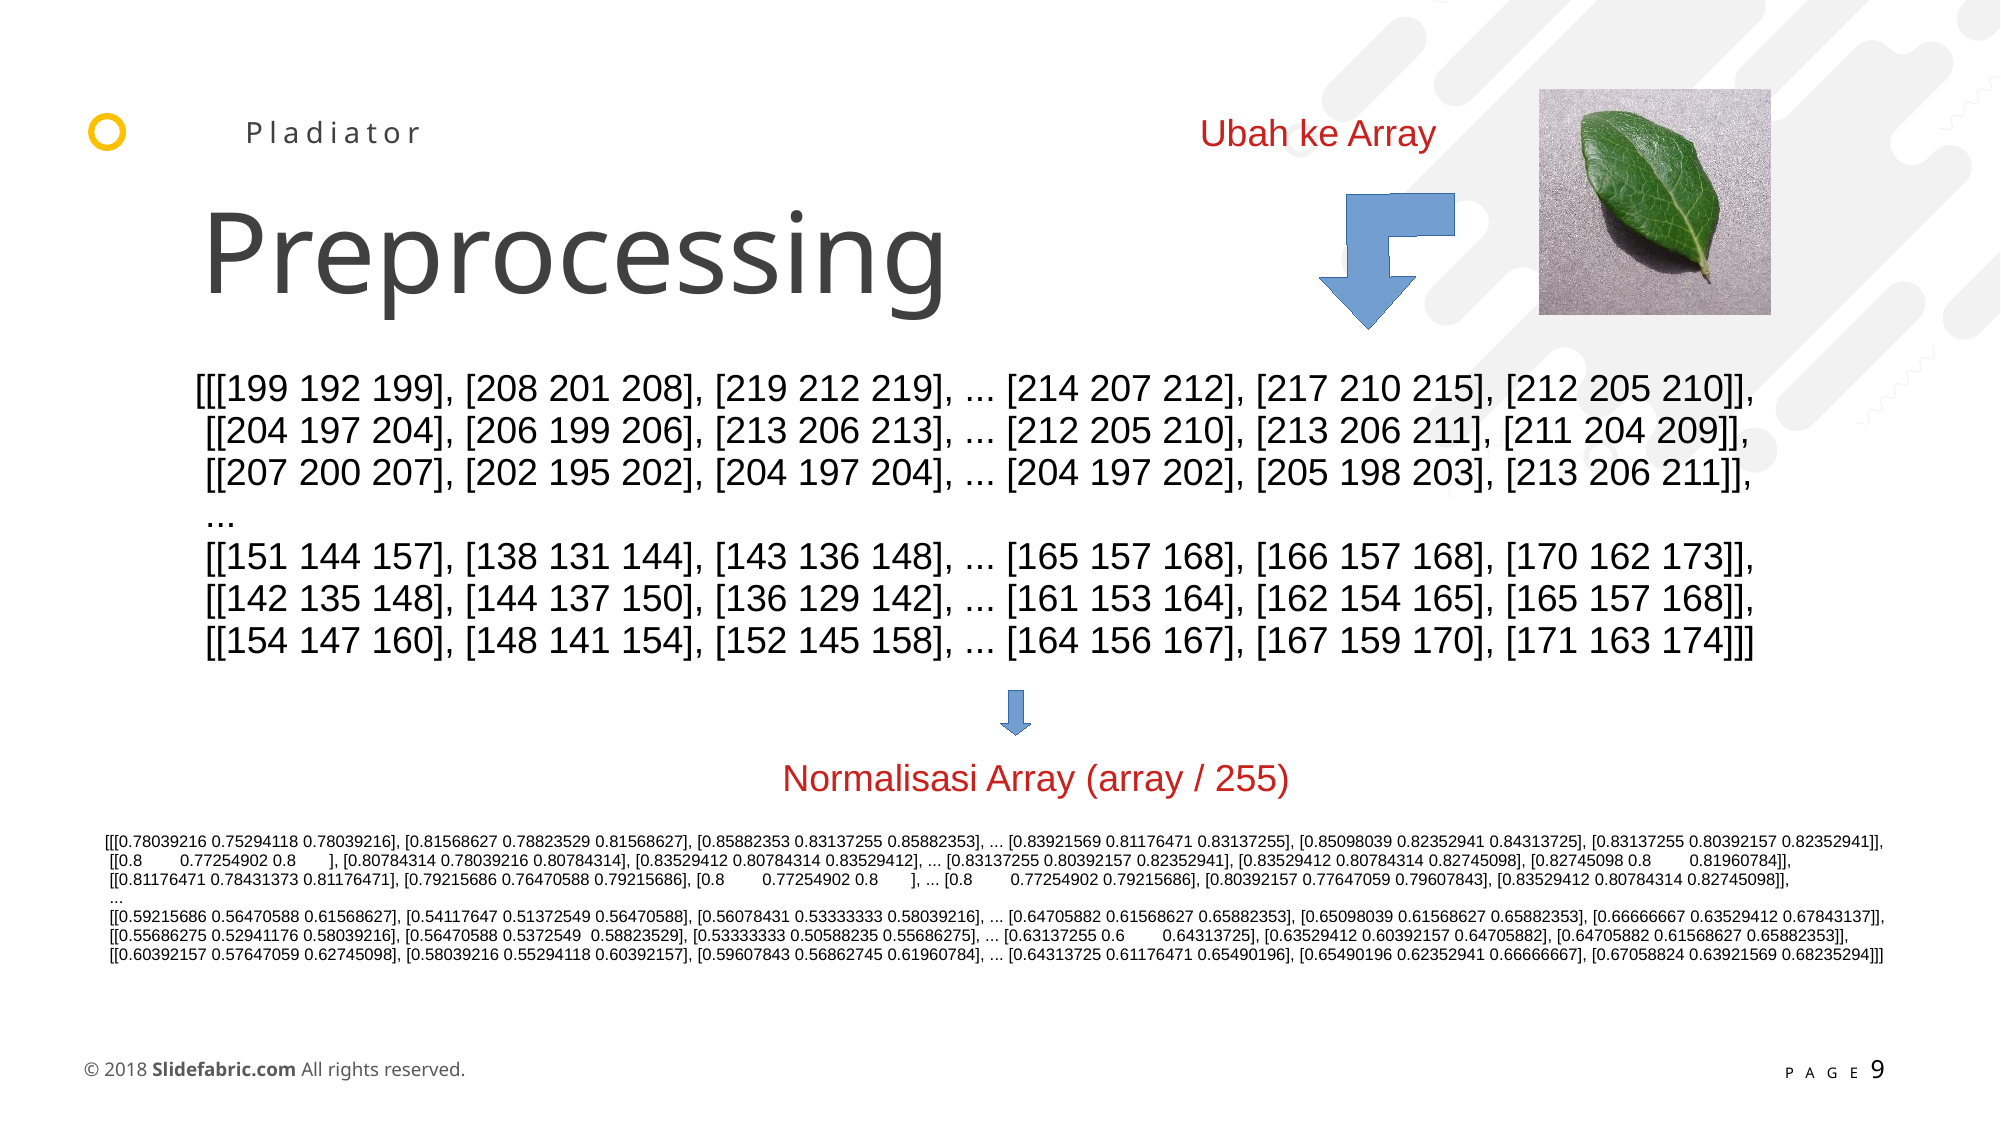

Ubah ke Array
Pladiator
Preprocessing
[[[199 192 199], [208 201 208], [219 212 219], ... [214 207 212], [217 210 215], [212 205 210]],
 [[204 197 204], [206 199 206], [213 206 213], ... [212 205 210], [213 206 211], [211 204 209]],
 [[207 200 207], [202 195 202], [204 197 204], ... [204 197 202], [205 198 203], [213 206 211]],
 ...
 [[151 144 157], [138 131 144], [143 136 148], ... [165 157 168], [166 157 168], [170 162 173]],
 [[142 135 148], [144 137 150], [136 129 142], ... [161 153 164], [162 154 165], [165 157 168]],
 [[154 147 160], [148 141 154], [152 145 158], ... [164 156 167], [167 159 170], [171 163 174]]]
Normalisasi Array (array / 255)
[[[0.78039216 0.75294118 0.78039216], [0.81568627 0.78823529 0.81568627], [0.85882353 0.83137255 0.85882353], ... [0.83921569 0.81176471 0.83137255], [0.85098039 0.82352941 0.84313725], [0.83137255 0.80392157 0.82352941]],
 [[0.8 0.77254902 0.8 ], [0.80784314 0.78039216 0.80784314], [0.83529412 0.80784314 0.83529412], ... [0.83137255 0.80392157 0.82352941], [0.83529412 0.80784314 0.82745098], [0.82745098 0.8 0.81960784]],
 [[0.81176471 0.78431373 0.81176471], [0.79215686 0.76470588 0.79215686], [0.8 0.77254902 0.8 ], ... [0.8 0.77254902 0.79215686], [0.80392157 0.77647059 0.79607843], [0.83529412 0.80784314 0.82745098]],
 ...
 [[0.59215686 0.56470588 0.61568627], [0.54117647 0.51372549 0.56470588], [0.56078431 0.53333333 0.58039216], ... [0.64705882 0.61568627 0.65882353], [0.65098039 0.61568627 0.65882353], [0.66666667 0.63529412 0.67843137]],
 [[0.55686275 0.52941176 0.58039216], [0.56470588 0.5372549 0.58823529], [0.53333333 0.50588235 0.55686275], ... [0.63137255 0.6 0.64313725], [0.63529412 0.60392157 0.64705882], [0.64705882 0.61568627 0.65882353]],
 [[0.60392157 0.57647059 0.62745098], [0.58039216 0.55294118 0.60392157], [0.59607843 0.56862745 0.61960784], ... [0.64313725 0.61176471 0.65490196], [0.65490196 0.62352941 0.66666667], [0.67058824 0.63921569 0.68235294]]]